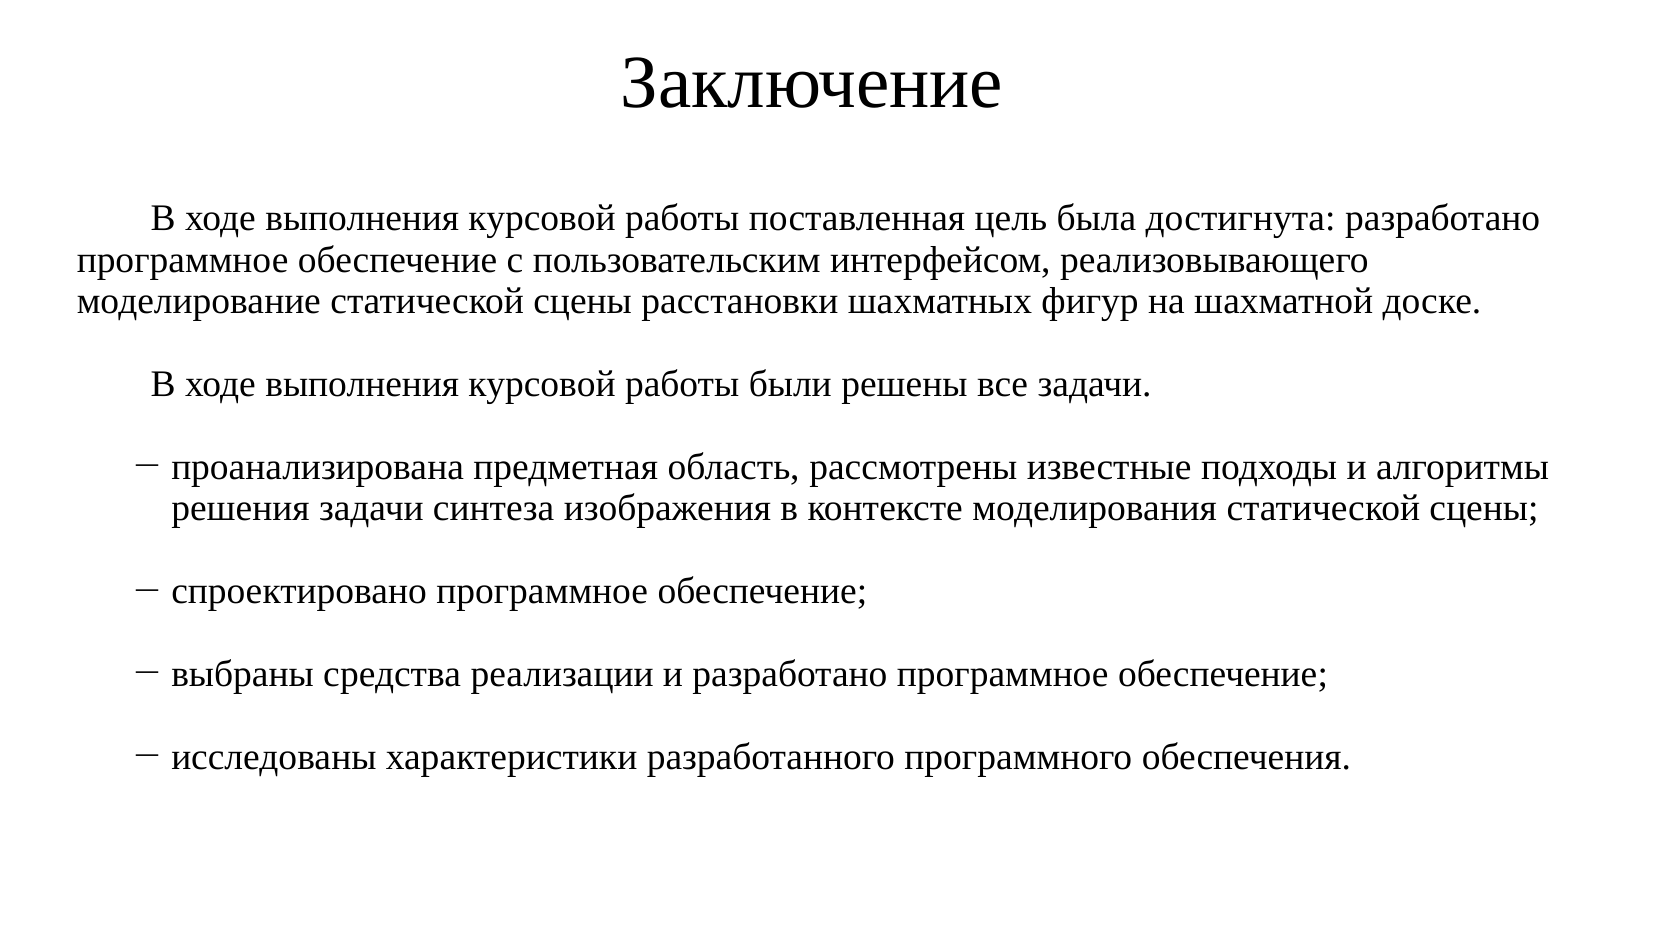

# Заключение
	В ходе выполнения курсовой работы поставленная цель была достигнута: разработано программное обеспечение с пользовательским интерфейсом, реализовывающего моделирование статической сцены расстановки шахматных фигур на шахматной доске.
	В ходе выполнения курсовой работы были решены все задачи.
проанализирована предметная область, рассмотрены известные подходы и алгоритмы решения задачи синтеза изображения в контексте моделирования статической сцены;
спроектировано программное обеспечение;
выбраны средства реализации и разработано программное обеспечение;
исследованы характеристики разработанного программного обеспечения.